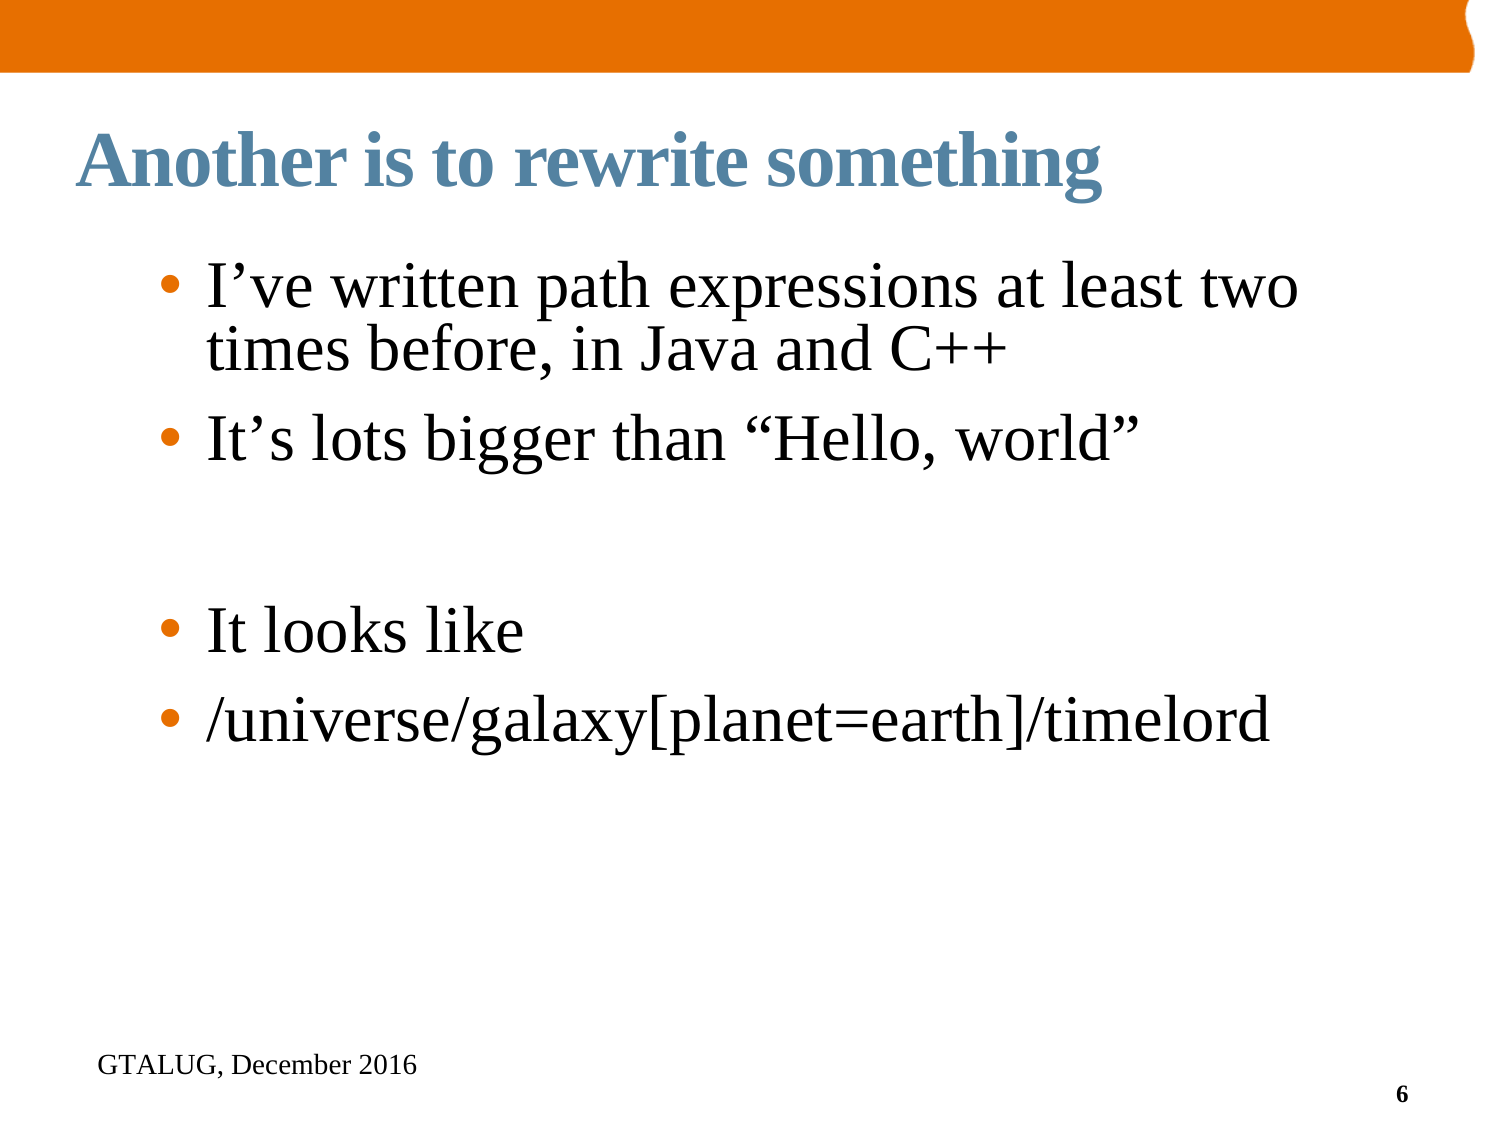

# Another is to rewrite something
I’ve written path expressions at least two times before, in Java and C++
It’s lots bigger than “Hello, world”
It looks like
/universe/galaxy[planet=earth]/timelord